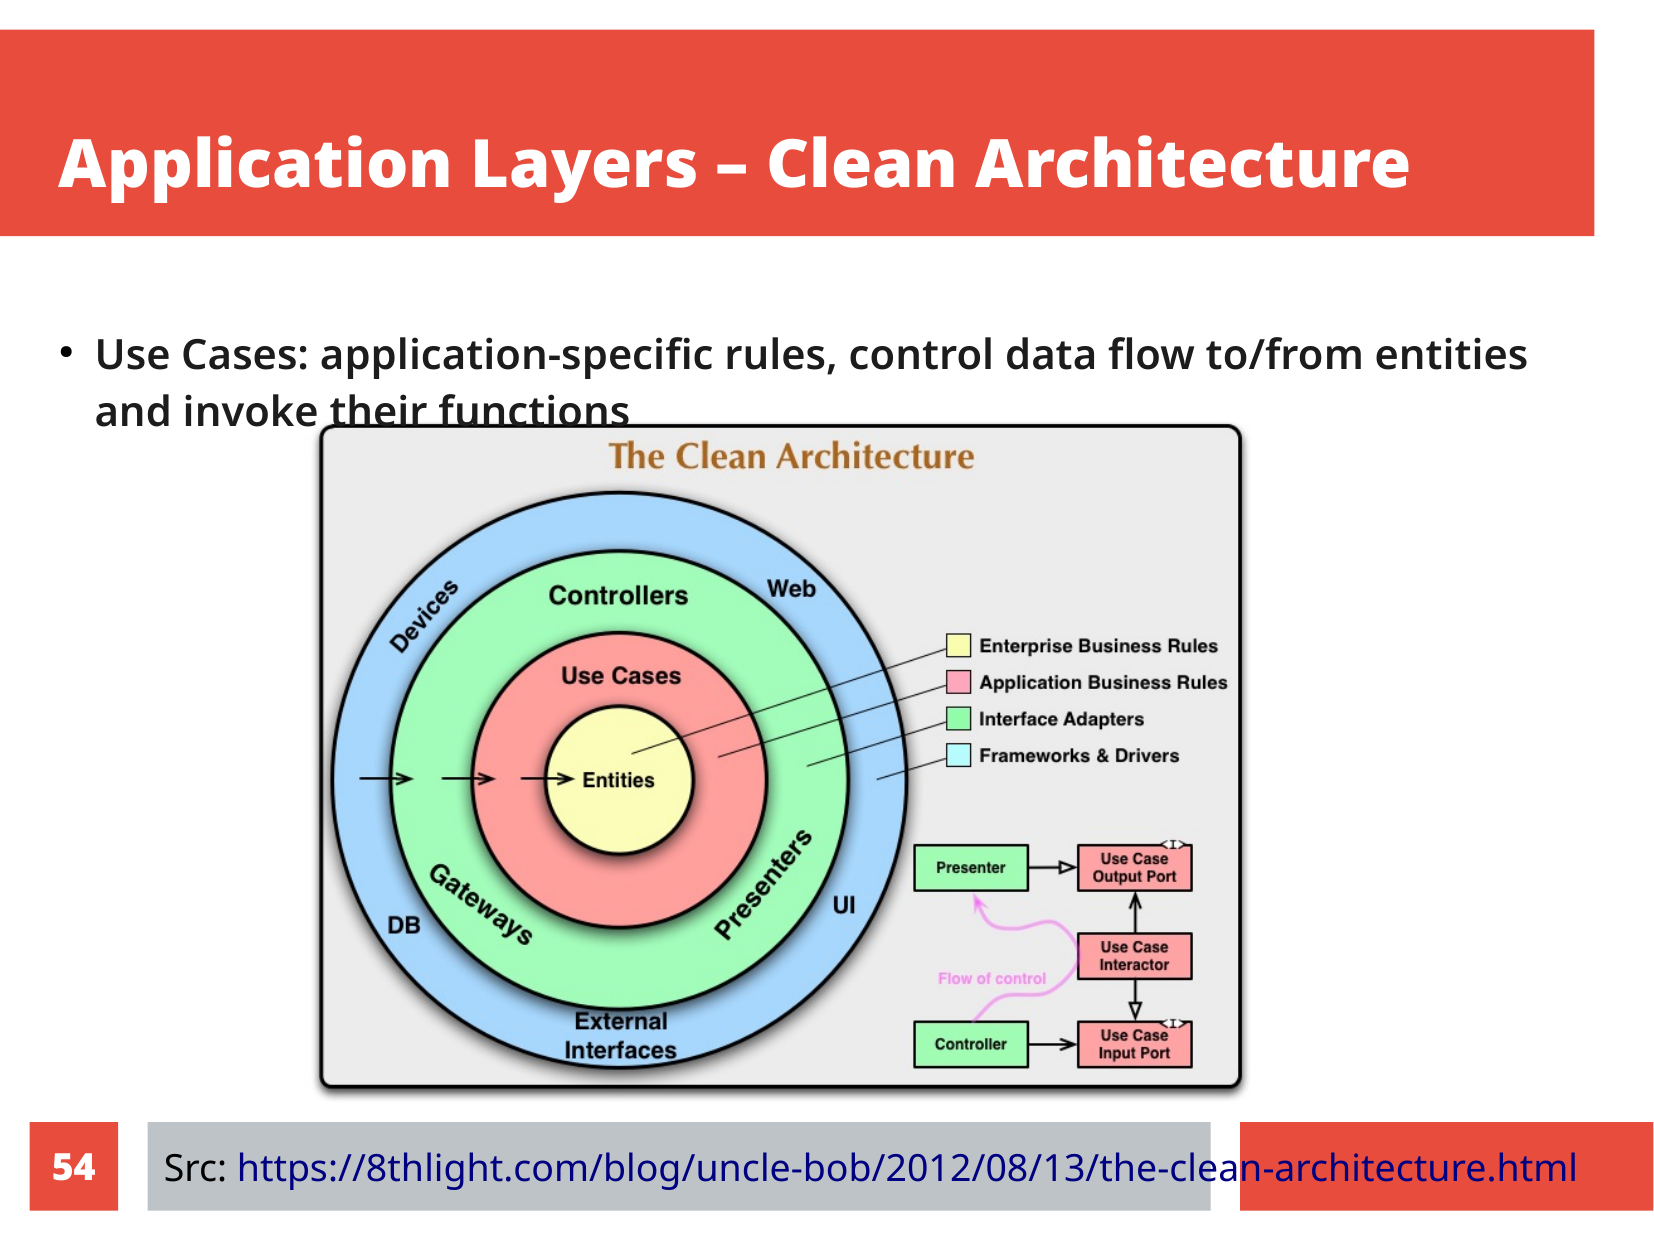

# Application Layers – Clean Architecture
Use Cases: application-specific rules, control data flow to/from entities and invoke their functions
54
Src: https://8thlight.com/blog/uncle-bob/2012/08/13/the-clean-architecture.html